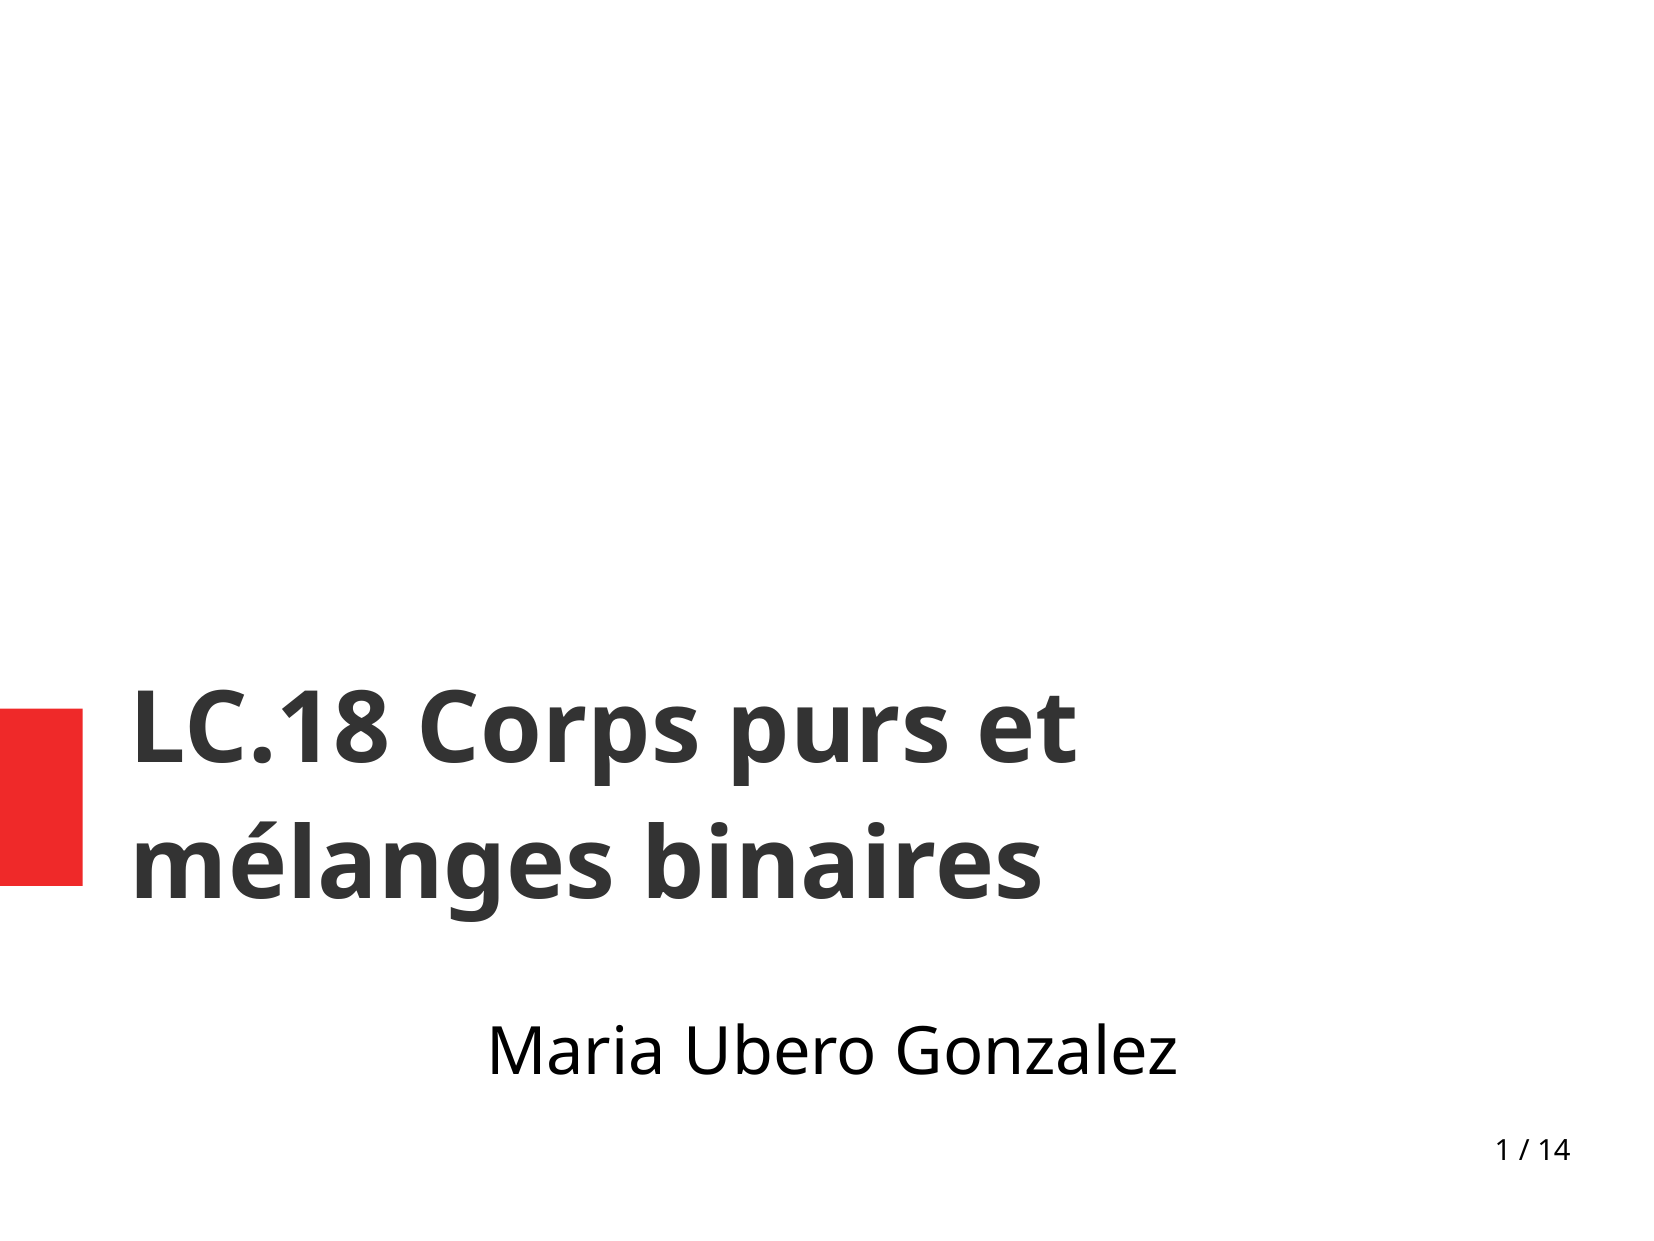

# LC.18 Corps purs et mélanges binaires
Maria Ubero Gonzalez
1